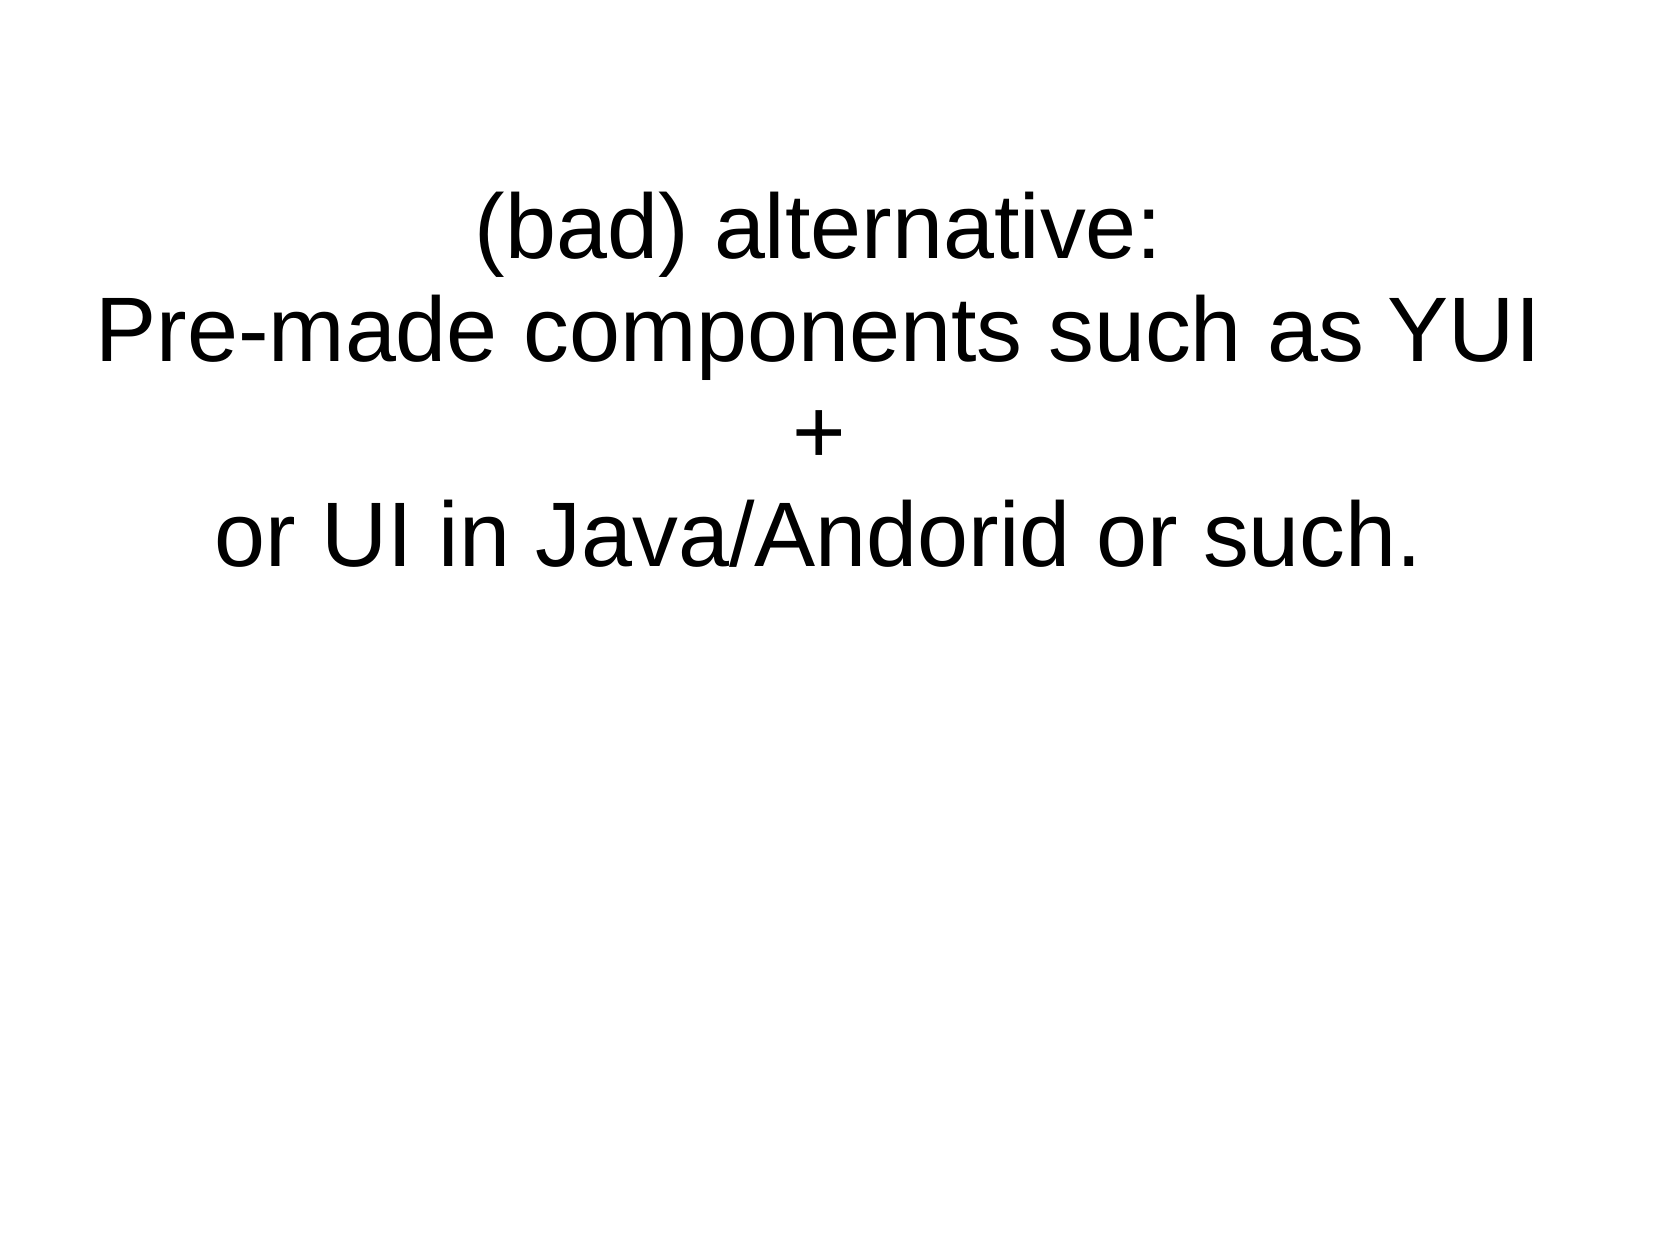

# (bad) alternative: Pre-made components such as YUI + or UI in Java/Andorid or such.